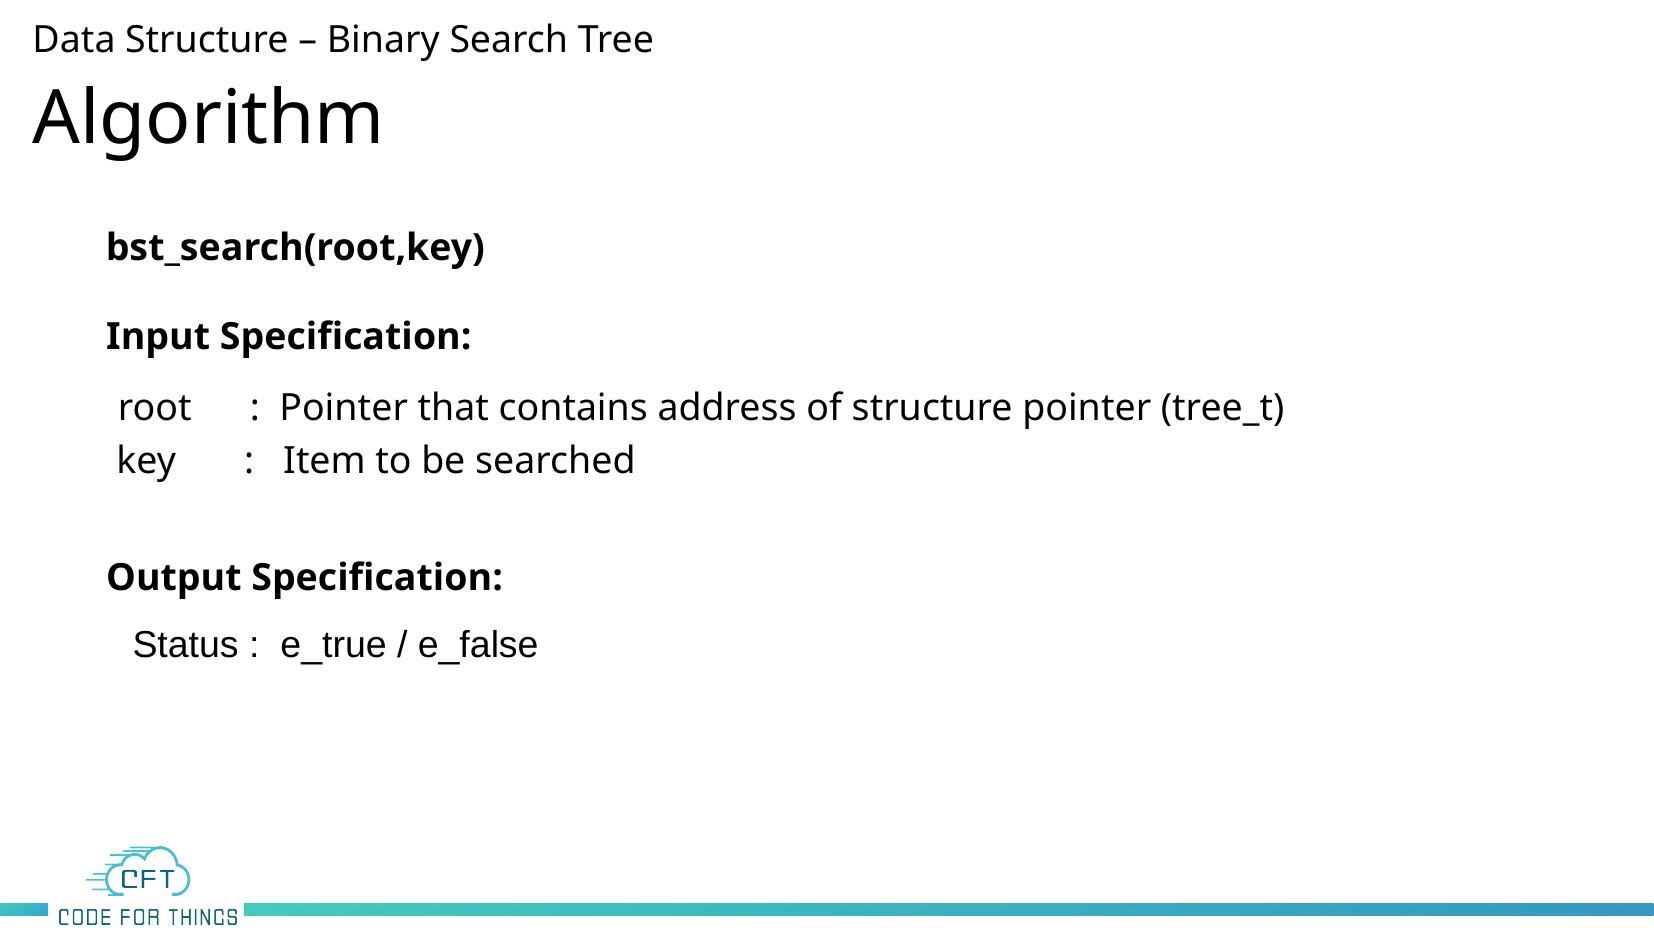

# Data Structure – Binary Search Tree Algorithm
bst_search(root,key)
Input Specification:
root : Pointer that contains address of structure pointer (tree_t)
key : Item to be searched
Output Specification:
Status : e_true / e_false